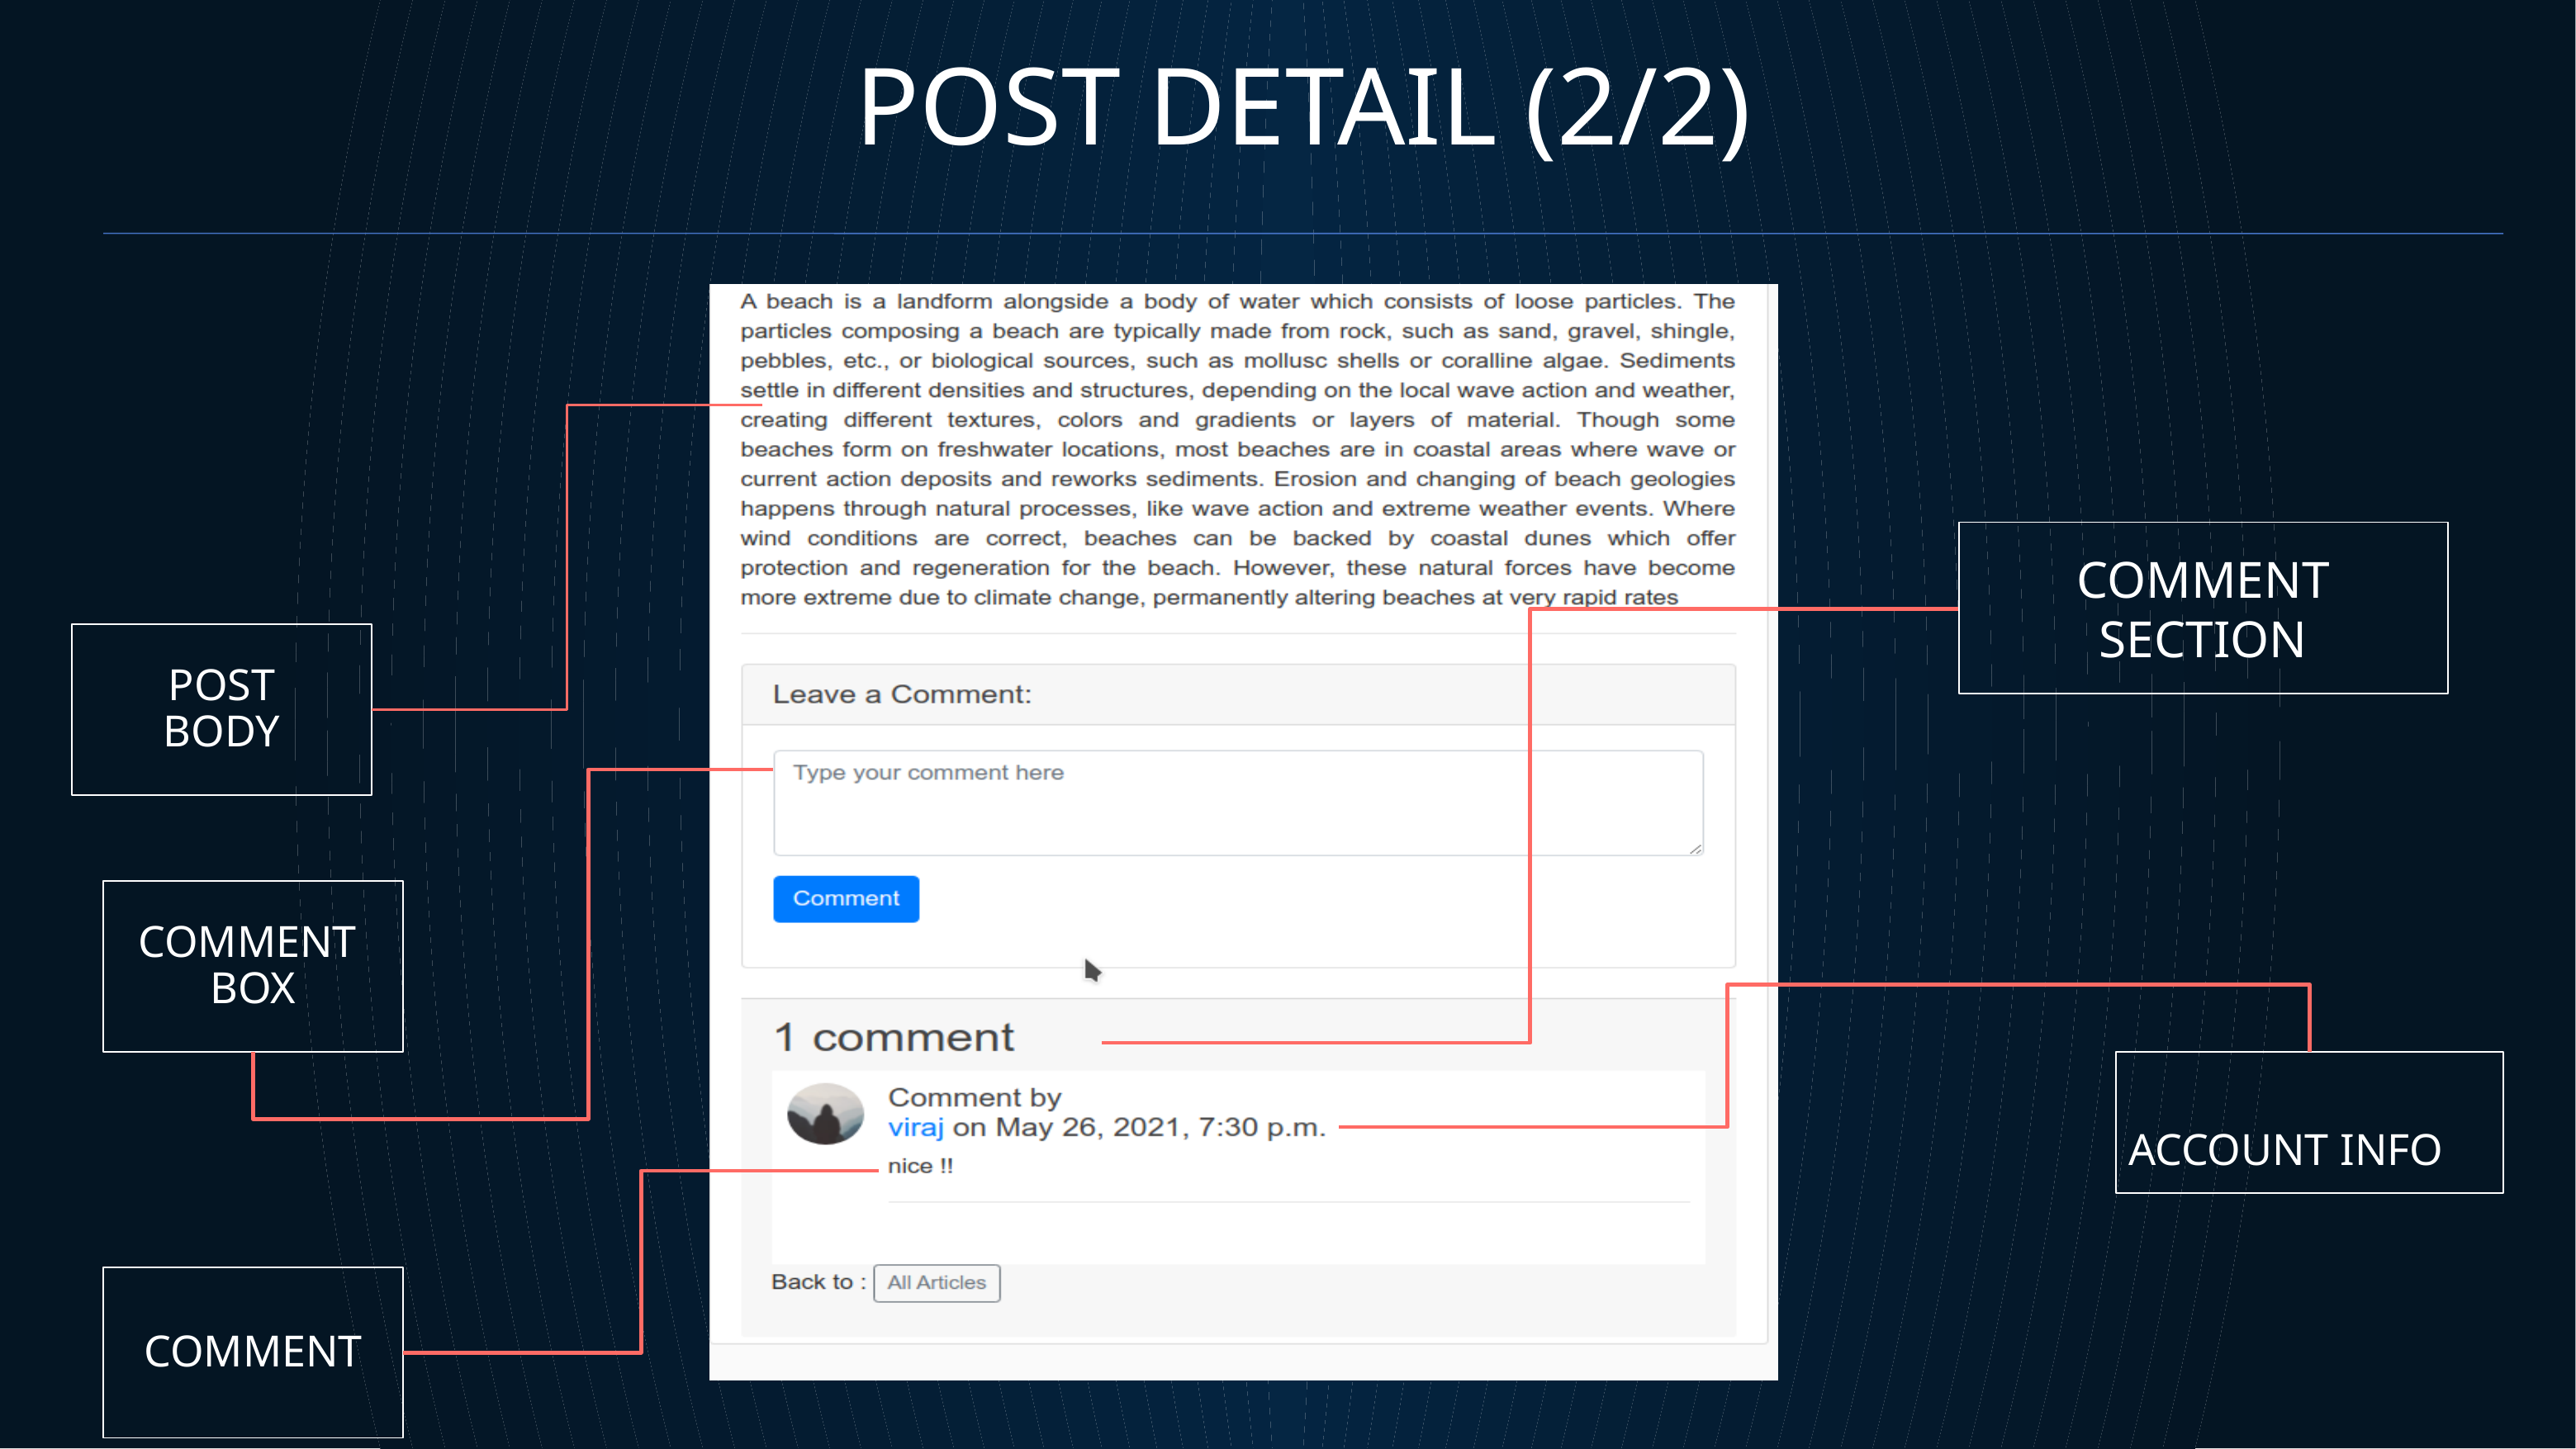

# POST DETAIL (2/2)
COMMENT SECTION
POST
BODY
COMMENT
BOX
ACCOUNT INFO
COMMENT